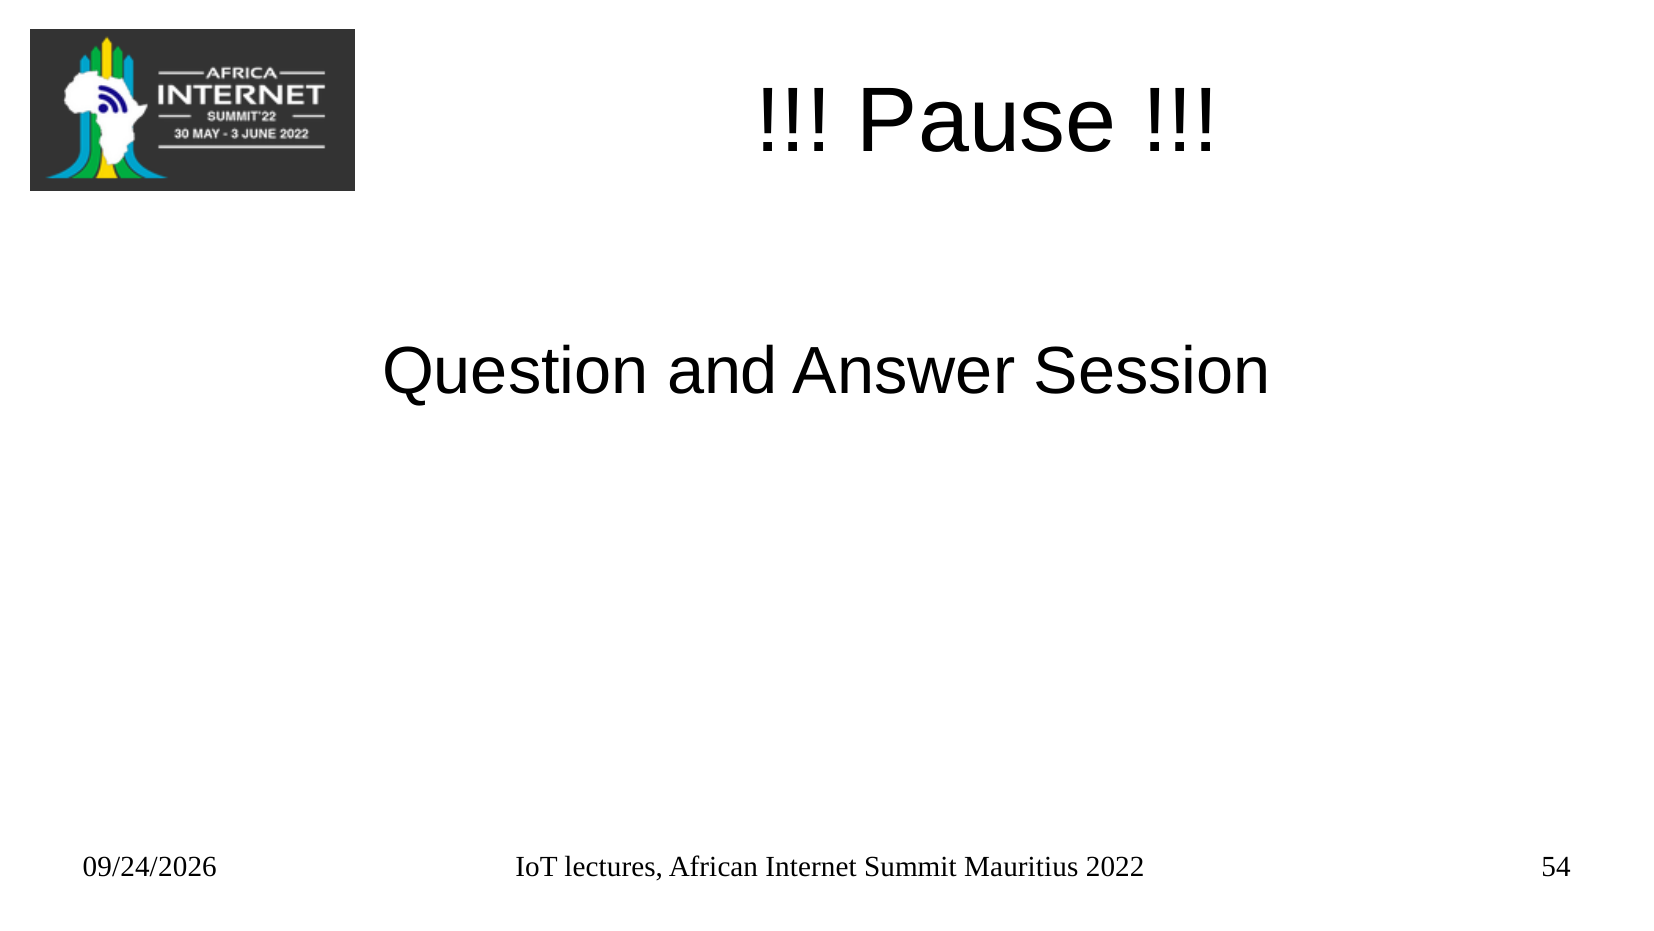

# !!! Pause !!!
Question and Answer Session
IoT lectures, African Internet Summit Mauritius 2022
54